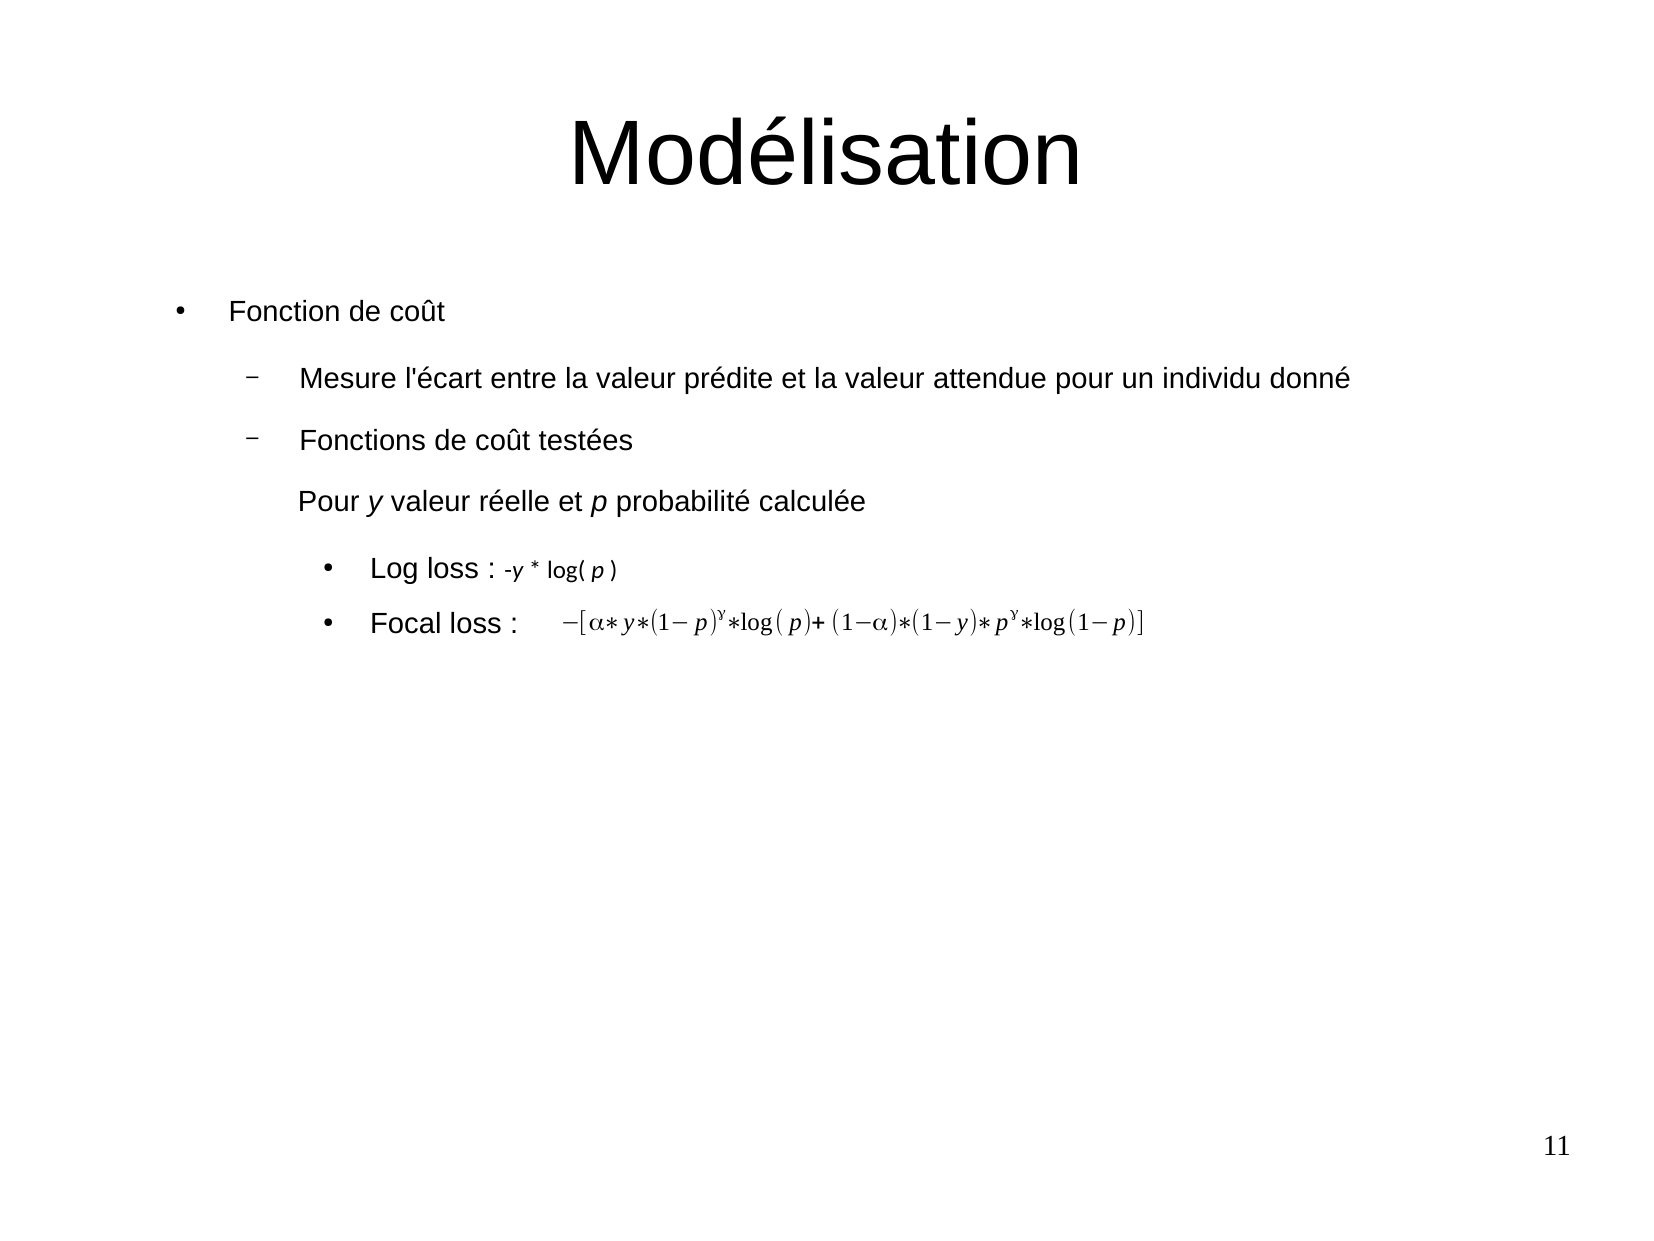

# Modélisation
Fonction de coût
Mesure l'écart entre la valeur prédite et la valeur attendue pour un individu donné
Fonctions de coût testées
 Pour y valeur réelle et p probabilité calculée
Log loss : -y * log( p )
Focal loss :
11